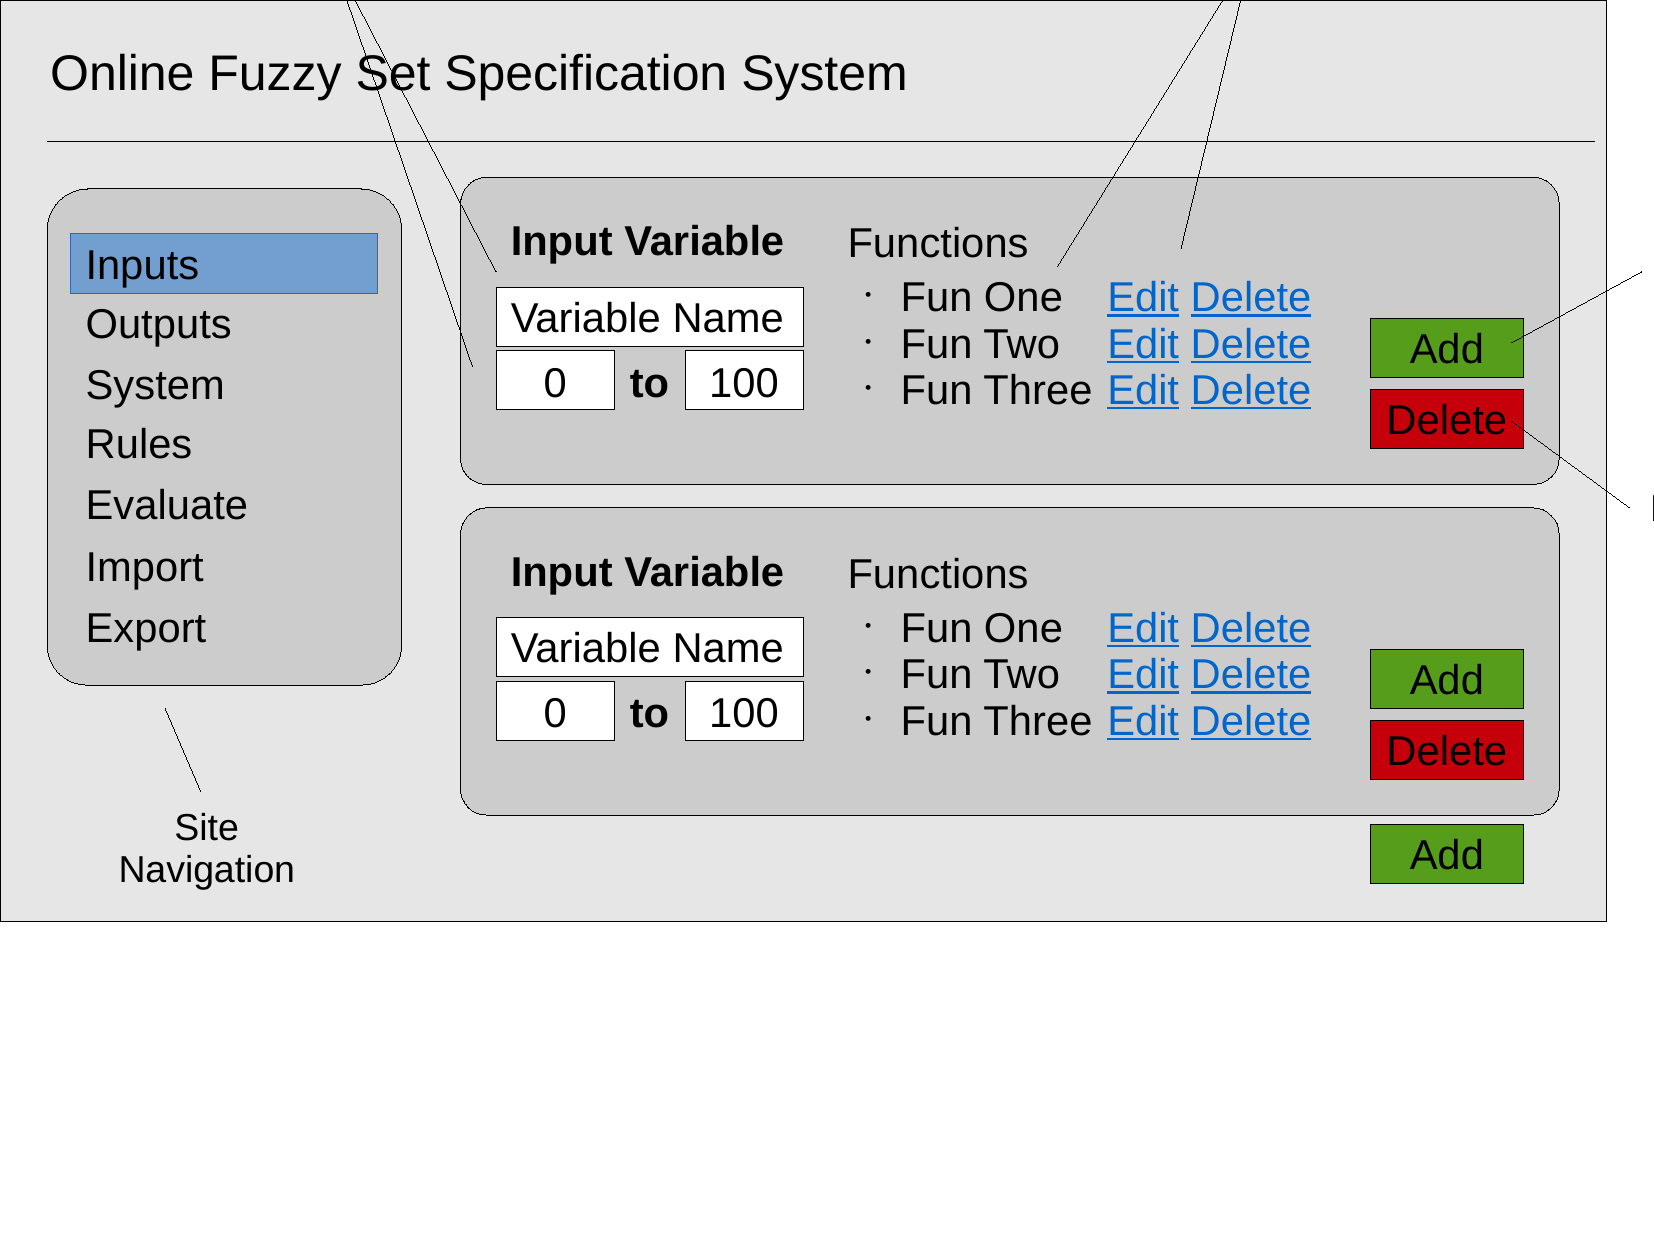

Core variable information
All variable functions, which can be edited or deleted
Online Fuzzy Set Specification System
Launches modal to add new membership functions
Input Variable
Functions
Inputs
Fun One
Fun Two
Fun Three
Edit Delete
Edit Delete
Edit Delete
Variable Name
Outputs
Add
0
to
100
System
Delete
Rules
Evaluate
Deletes this variable
Import
Input Variable
Input Variable
Functions
Functions
Export
Fun One
Fun Two
Fun Three
Fun One
Fun Two
Fun Three
Edit Delete
Edit Delete
Edit Delete
Edit Delete
Edit Delete
Edit Delete
Variable Name
Variable Name
Add
0
0
to
to
100
100
Delete
Delete
Site Navigation
Add